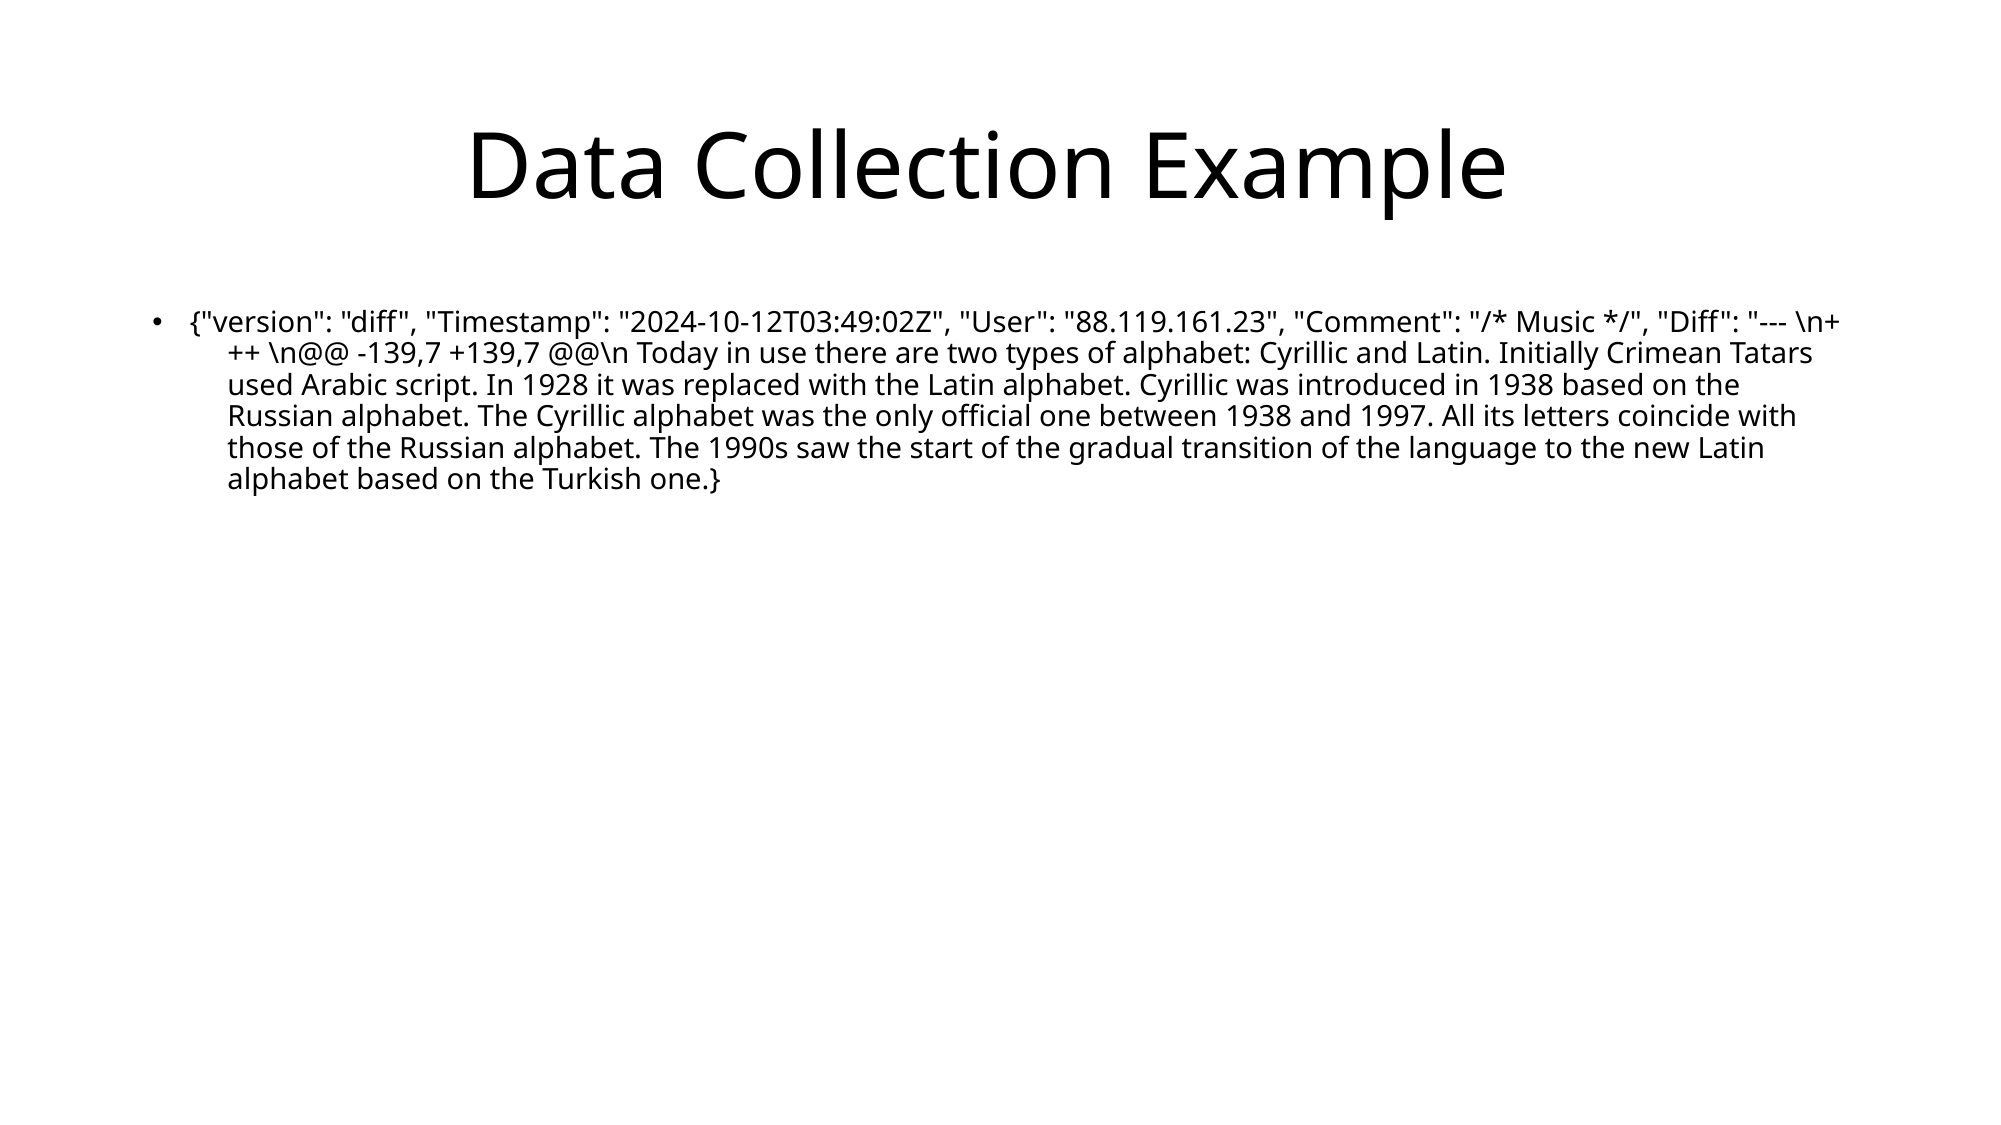

# Data Collection Example
{"version": "diff", "Timestamp": "2024-10-12T03:49:02Z", "User": "88.119.161.23", "Comment": "/* Music */", "Diff": "--- \n+++ \n@@ -139,7 +139,7 @@\n Today in use there are two types of alphabet: Cyrillic and Latin. Initially Crimean Tatars used Arabic script. In 1928 it was replaced with the Latin alphabet. Cyrillic was introduced in 1938 based on the Russian alphabet. The Cyrillic alphabet was the only official one between 1938 and 1997. All its letters coincide with those of the Russian alphabet. The 1990s saw the start of the gradual transition of the language to the new Latin alphabet based on the Turkish one.}